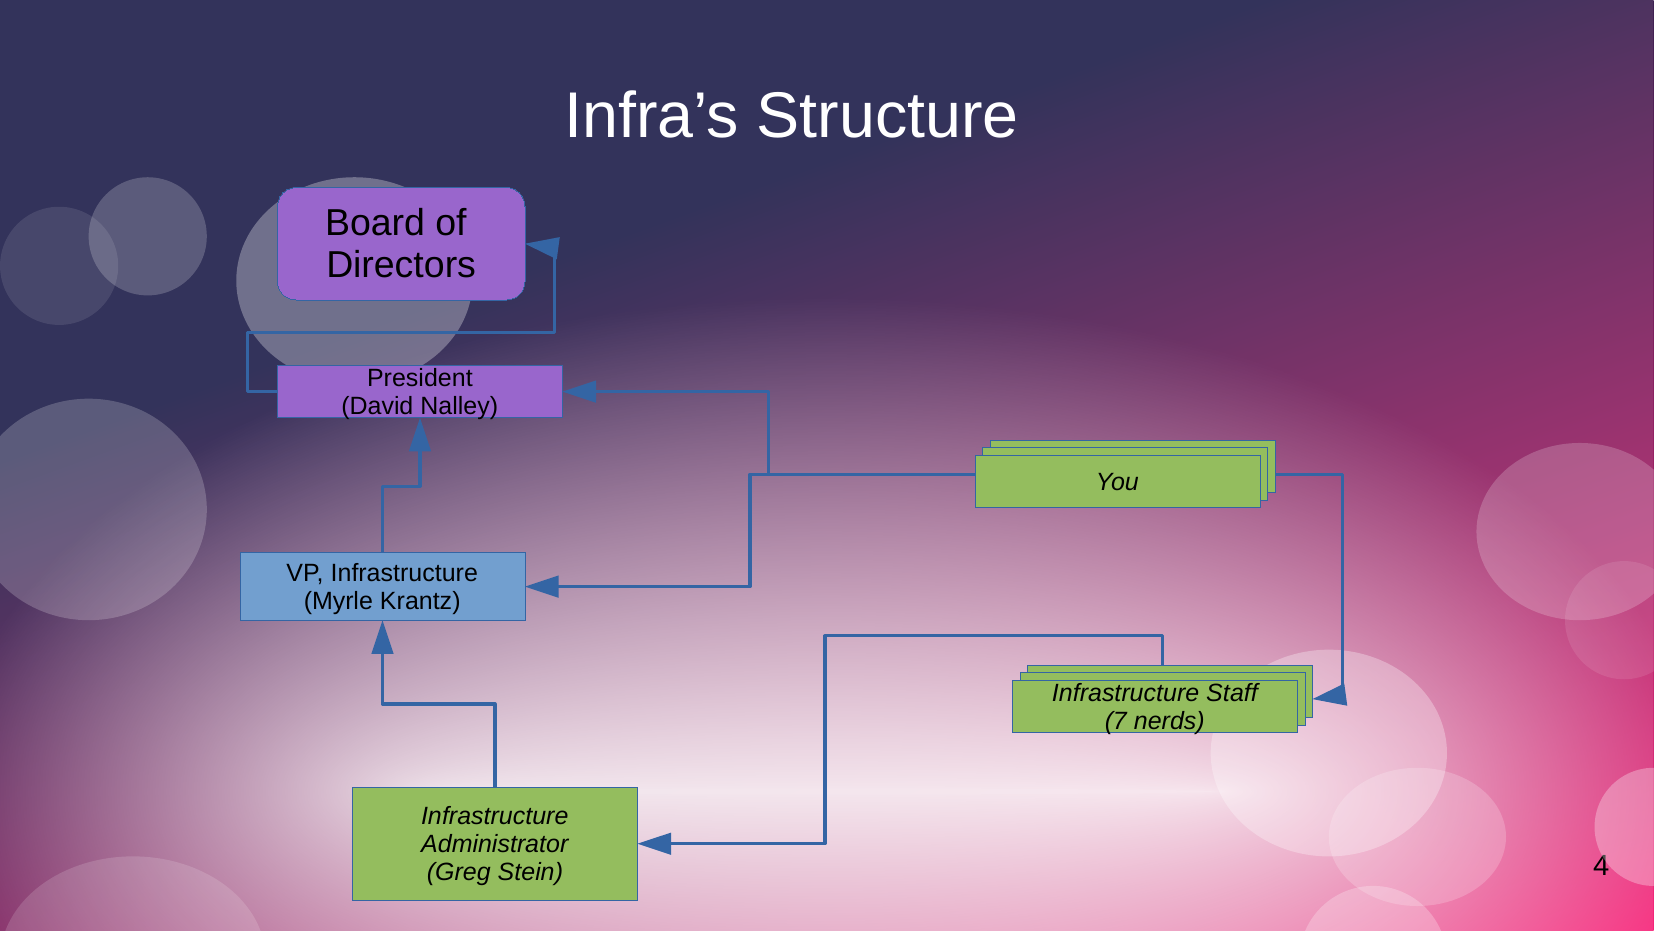

# Infra’s Structure
Board of
Directors
President
(David Nalley)
You
VP, Infrastructure
(Myrle Krantz)
Infrastructure Staff
(7 nerds)
Infrastructure
Administrator
(Greg Stein)